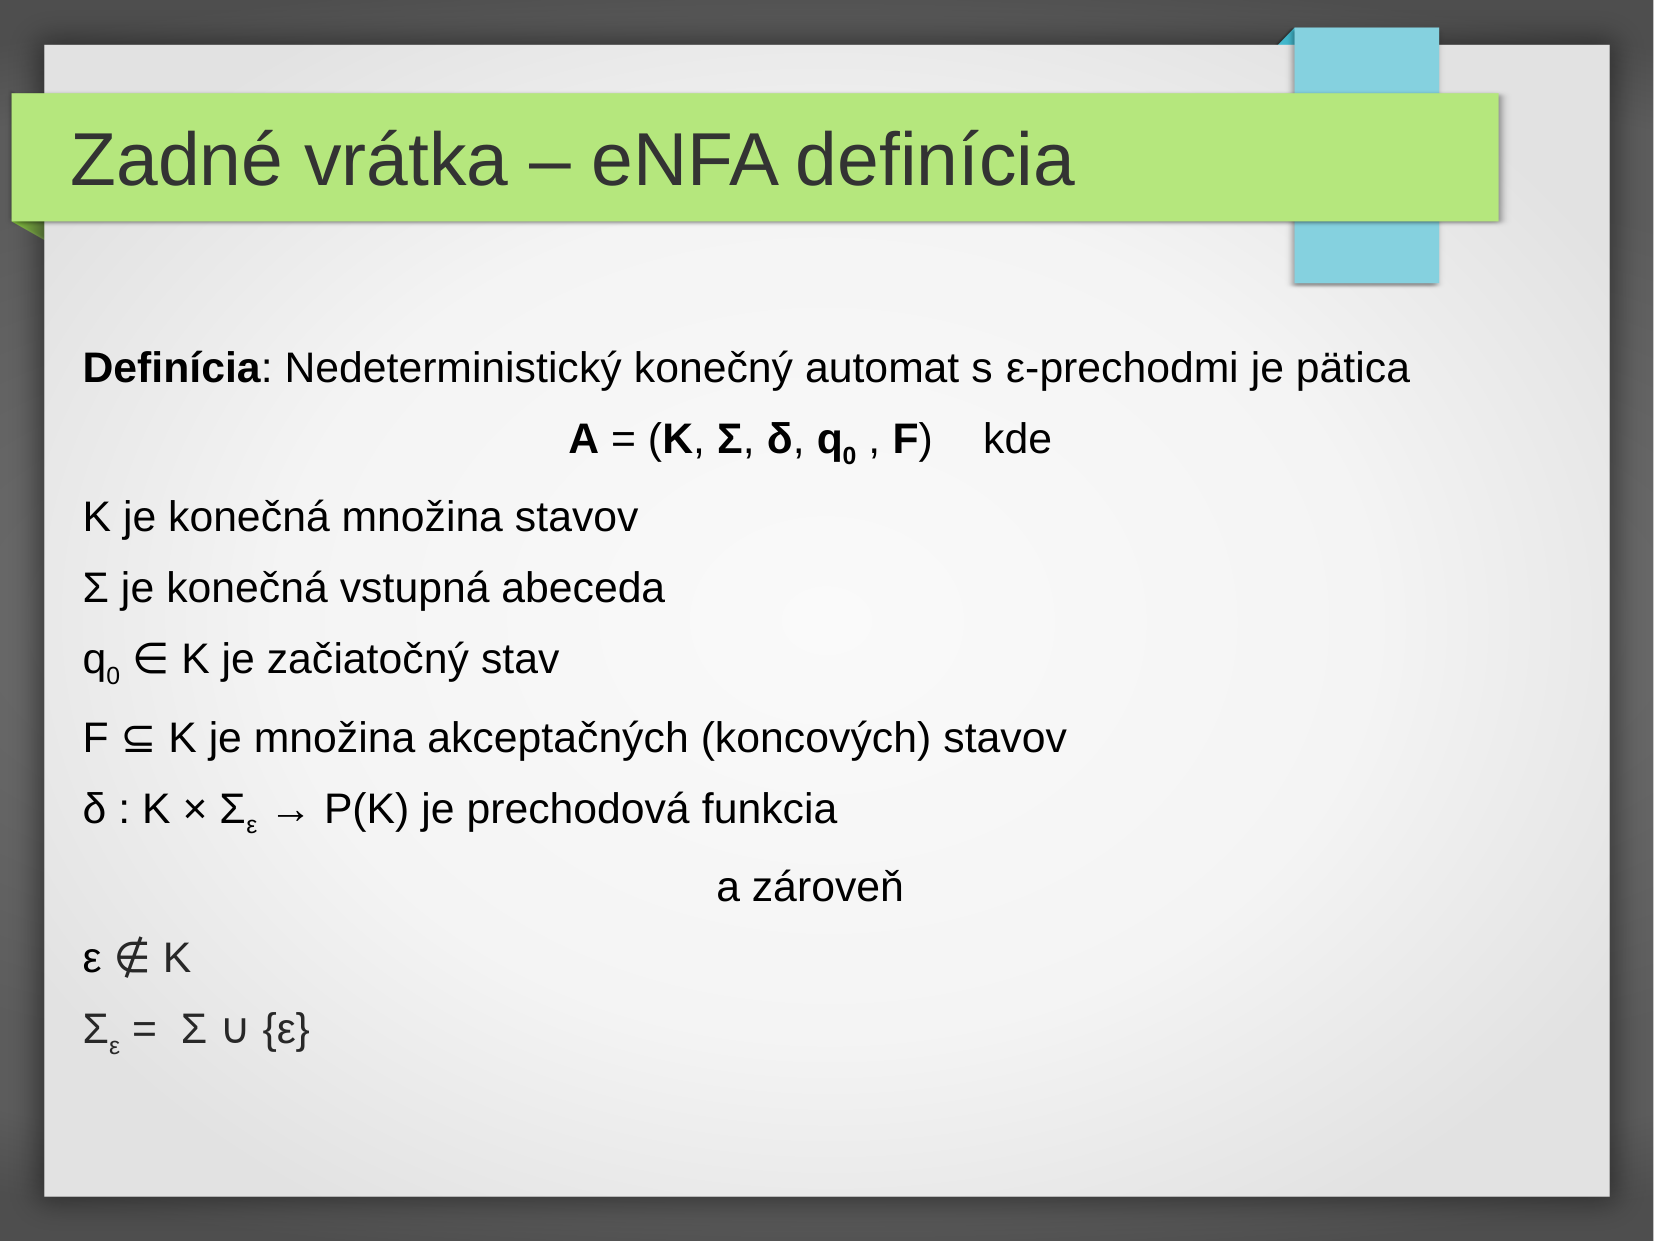

# Zadné vrátka – eNFA definícia
Definícia: Nedeterministický konečný automat s ε-prechodmi je pätica
A = (K, Σ, δ, q0 , F)	kde
K je konečná množina stavov
Σ je konečná vstupná abeceda
q0 ∈ K je začiatočný stav
F ⊆ K je množina akceptačných (koncových) stavov
δ : K × Σε → P(K) je prechodová funkcia
a zároveň
ε ∉ K
Σε = Σ ∪ {ε}